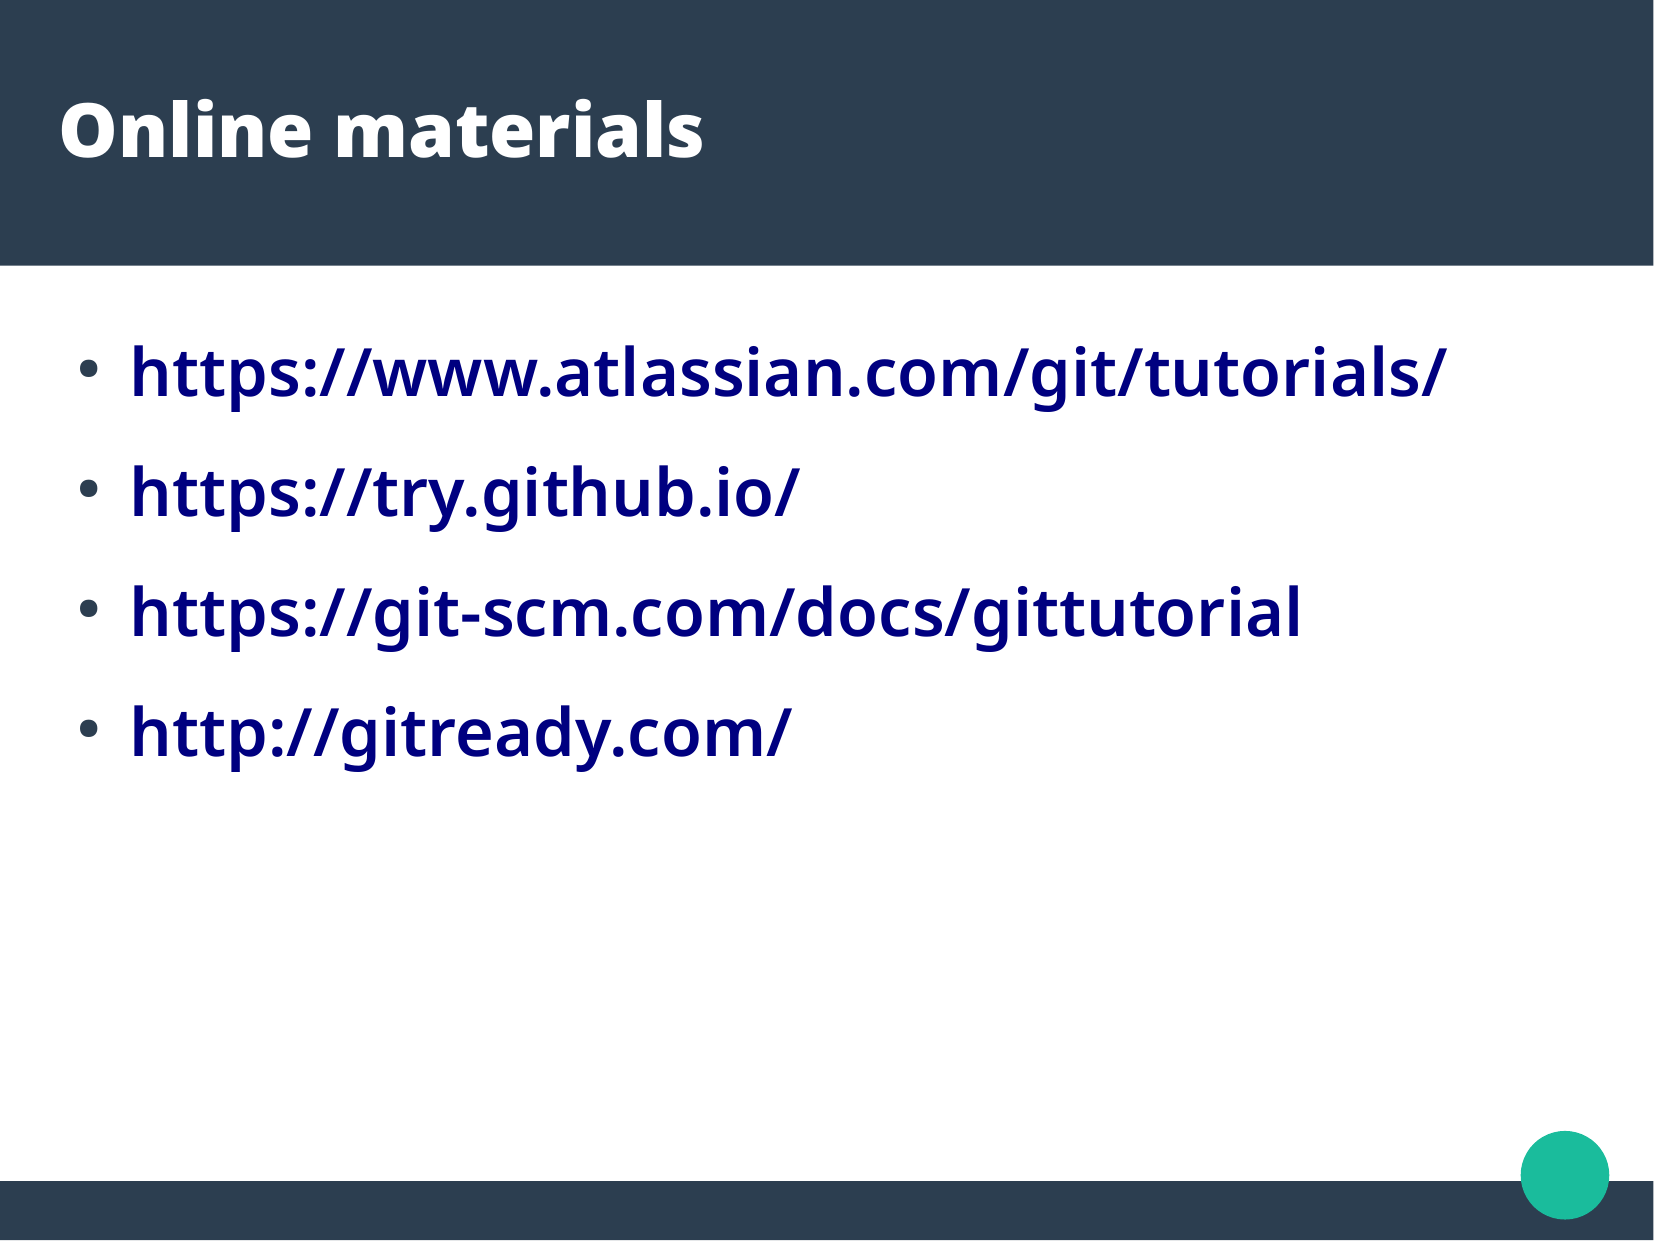

# Online materials
https://www.atlassian.com/git/tutorials/
https://try.github.io/
https://git-scm.com/docs/gittutorial
http://gitready.com/